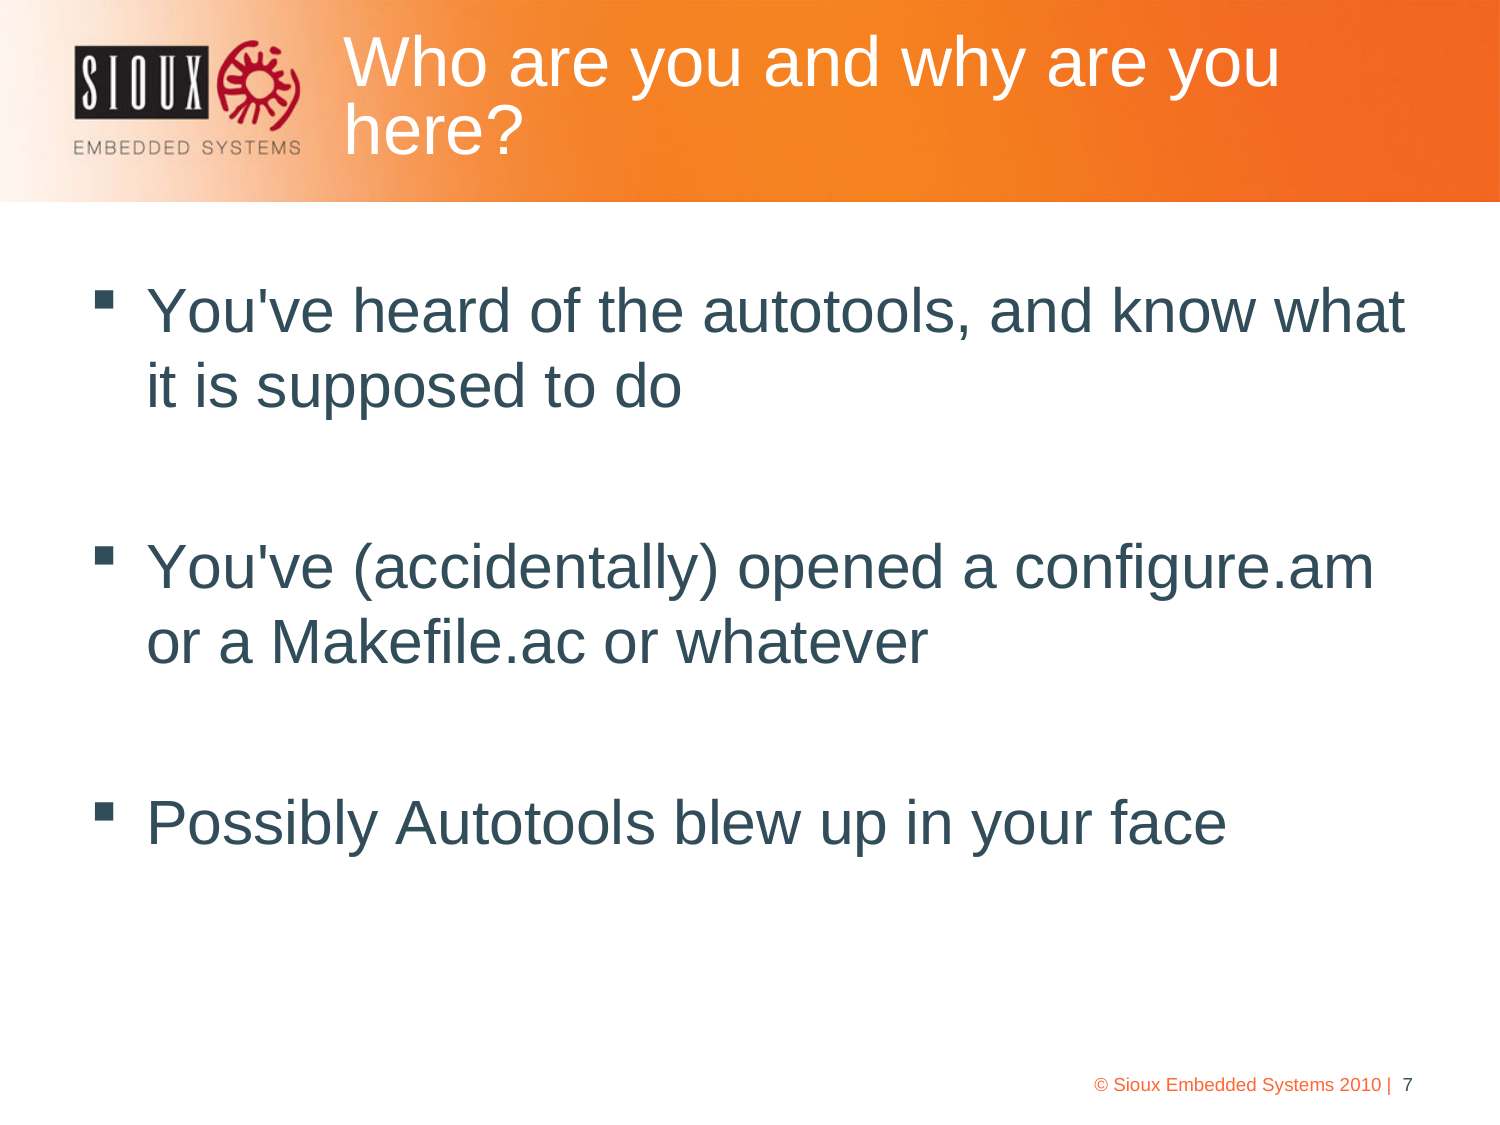

# Who are you and why are you here?
You've heard of the autotools, and know what it is supposed to do
You've (accidentally) opened a configure.am or a Makefile.ac or whatever
Possibly Autotools blew up in your face
7
© Sioux Embedded Systems 2010